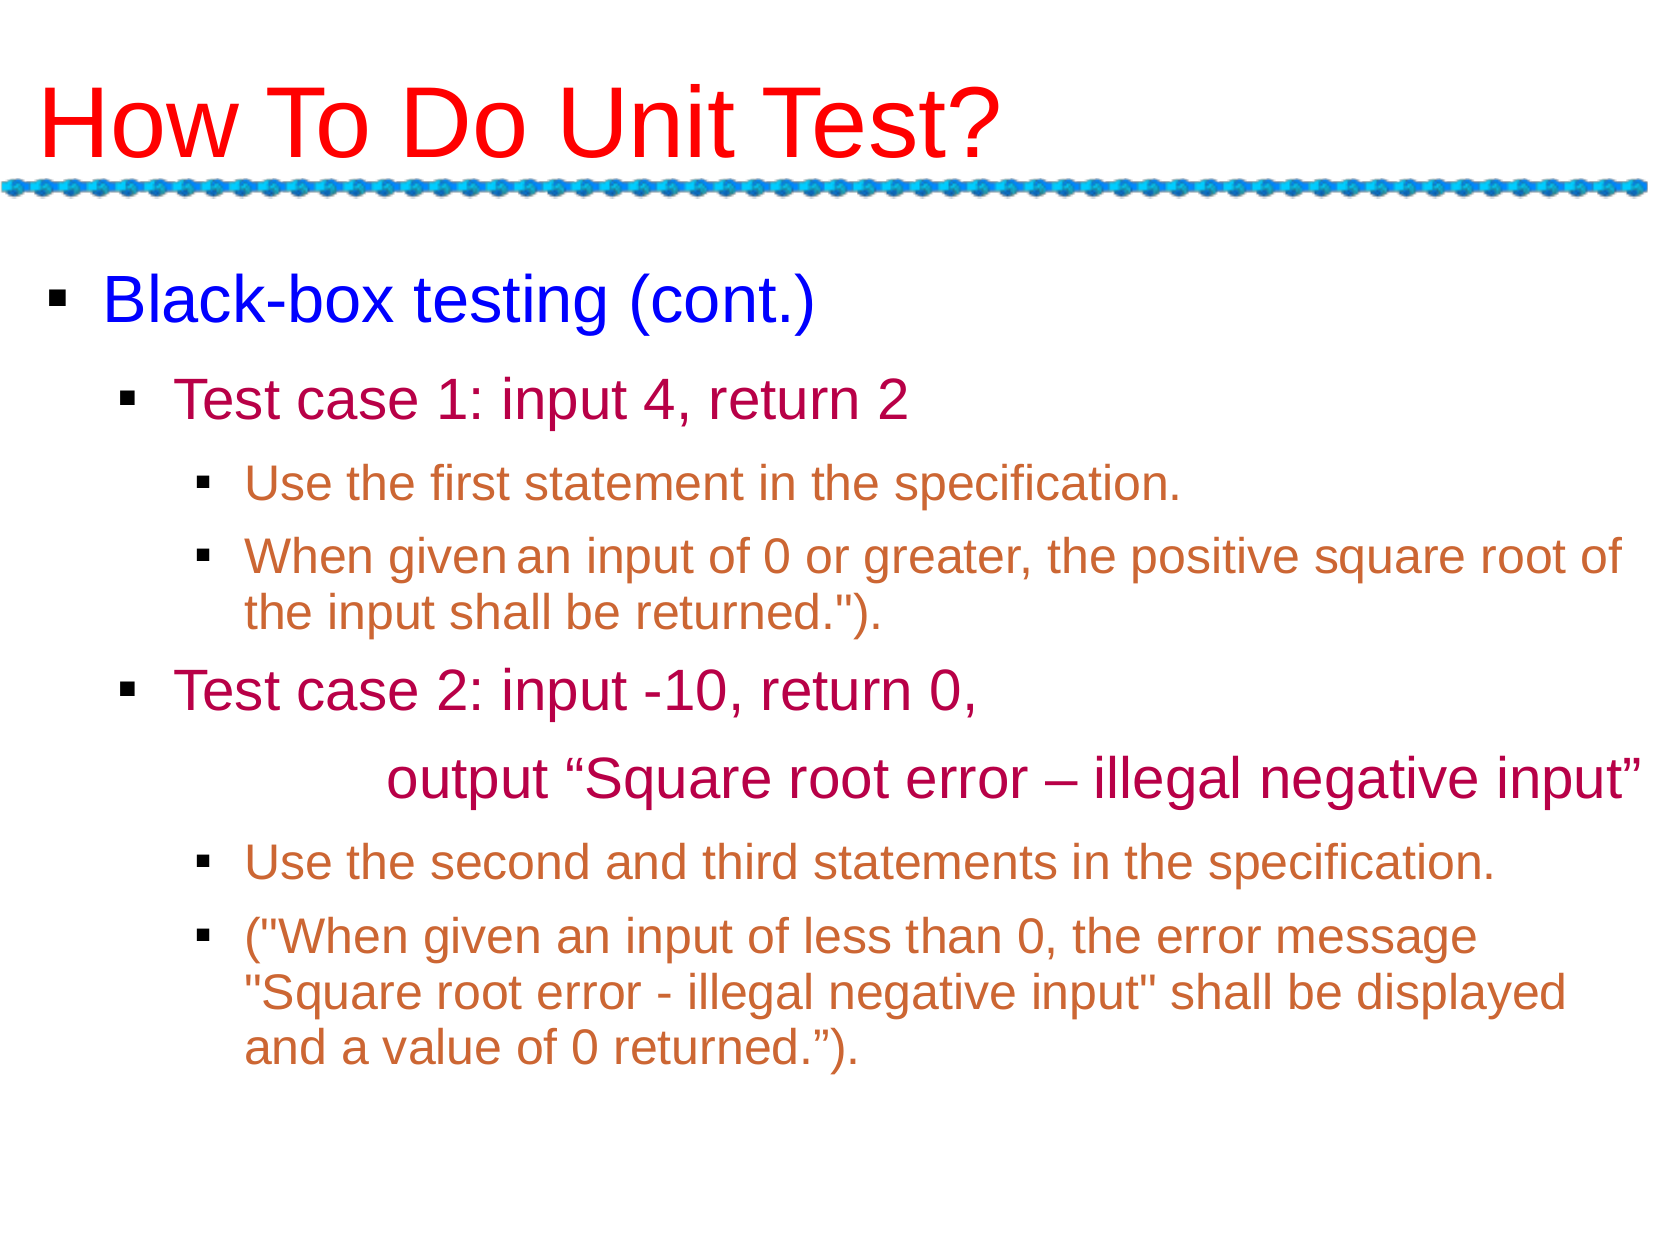

# How To Do Unit Test?
Black-box testing (cont.)
Test case 1: input 4, return 2
Use the first statement in the specification.
When given an input of 0 or greater, the positive square root of the input shall be returned.").
Test case 2: input -10, return 0,
output “Square root error – illegal negative input”
Use the second and third statements in the specification.
("When given an input of less than 0, the error message "Square root error - illegal negative input" shall be displayed and a value of 0 returned.”).